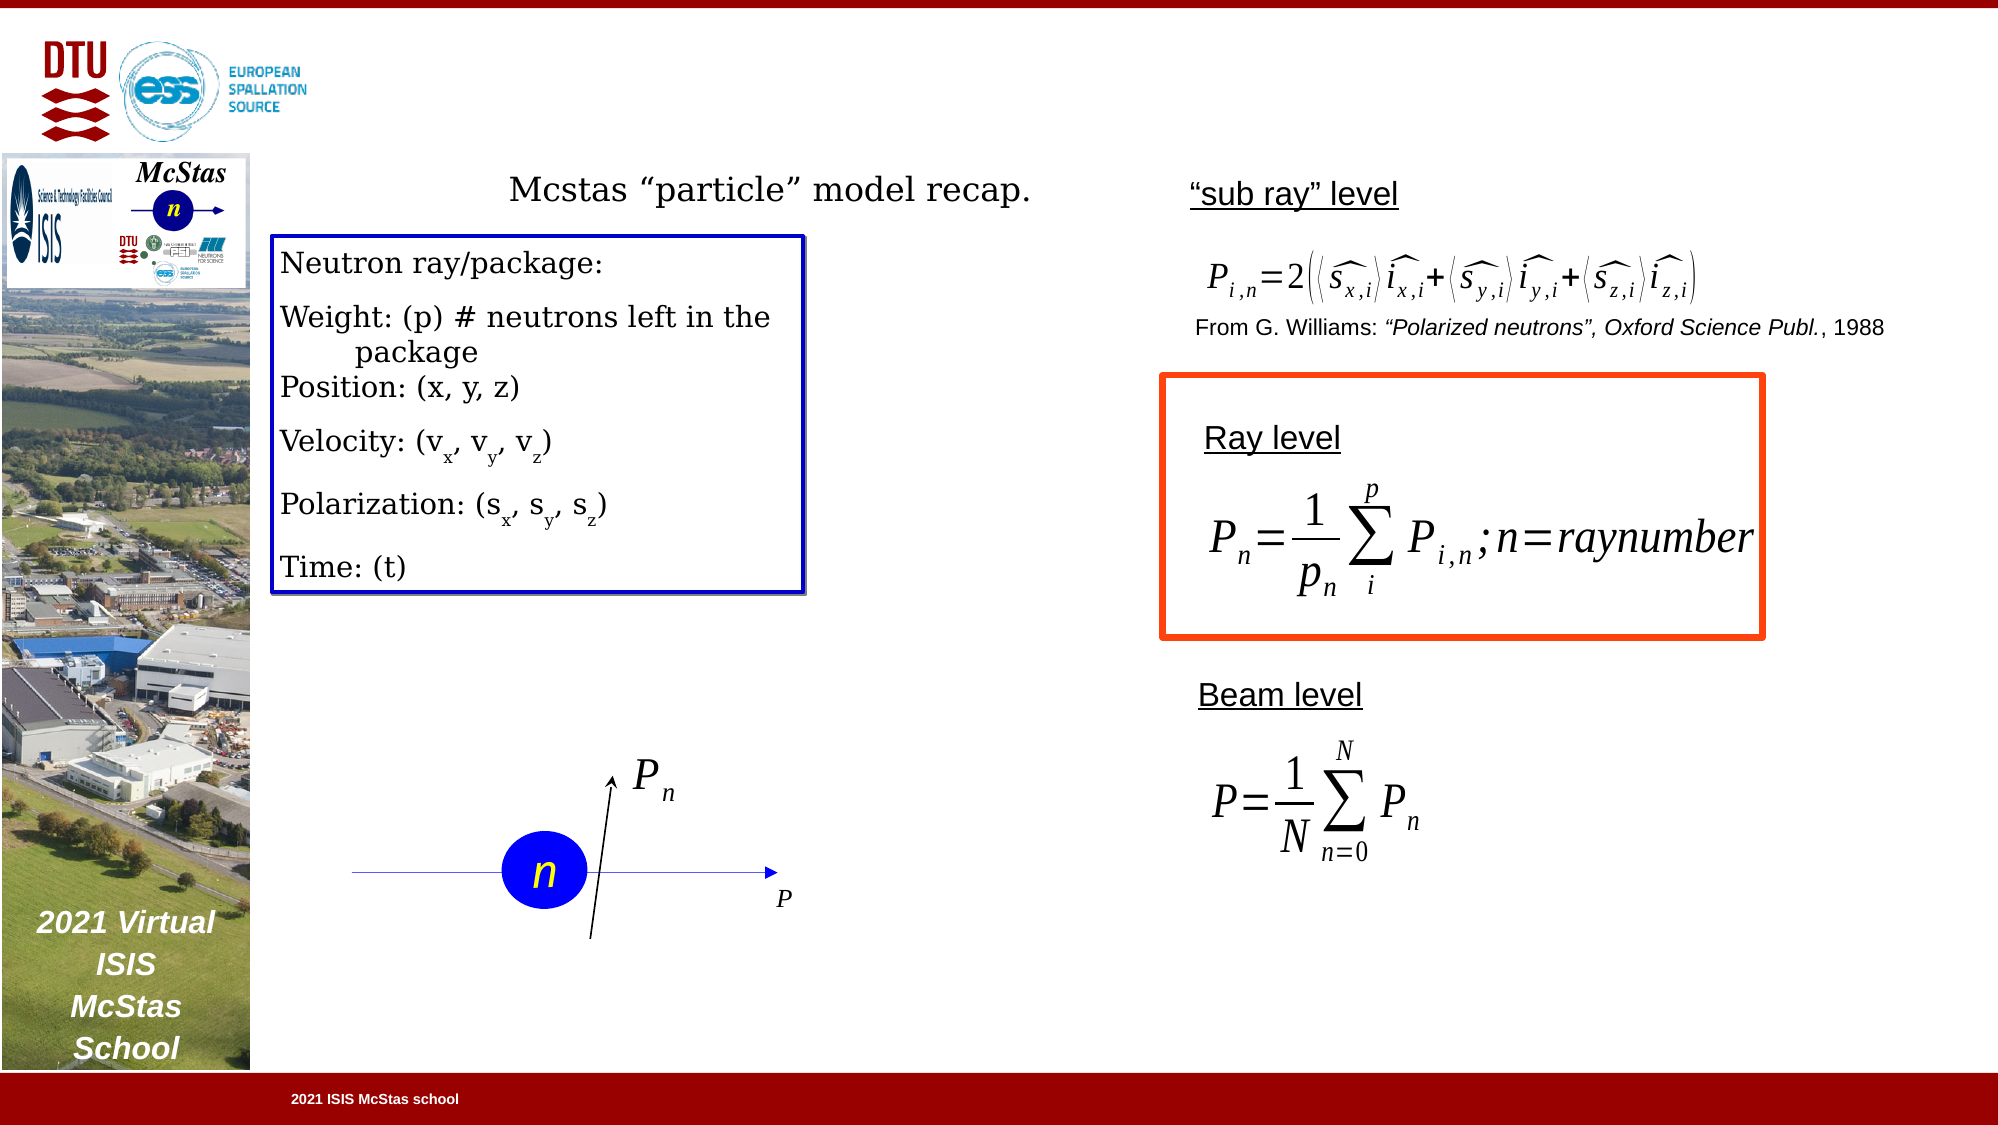

Mcstas “particle” model recap.
“sub ray” level
Neutron ray/package:
Weight: (p) # neutrons left in the 	package
Position: (x, y, z)
Velocity: (vx, vy, vz)
Polarization: (sx, sy, sz)
Time: (t)
From G. Williams: “Polarized neutrons”, Oxford Science Publ., 1988
Ray level
Beam level
n